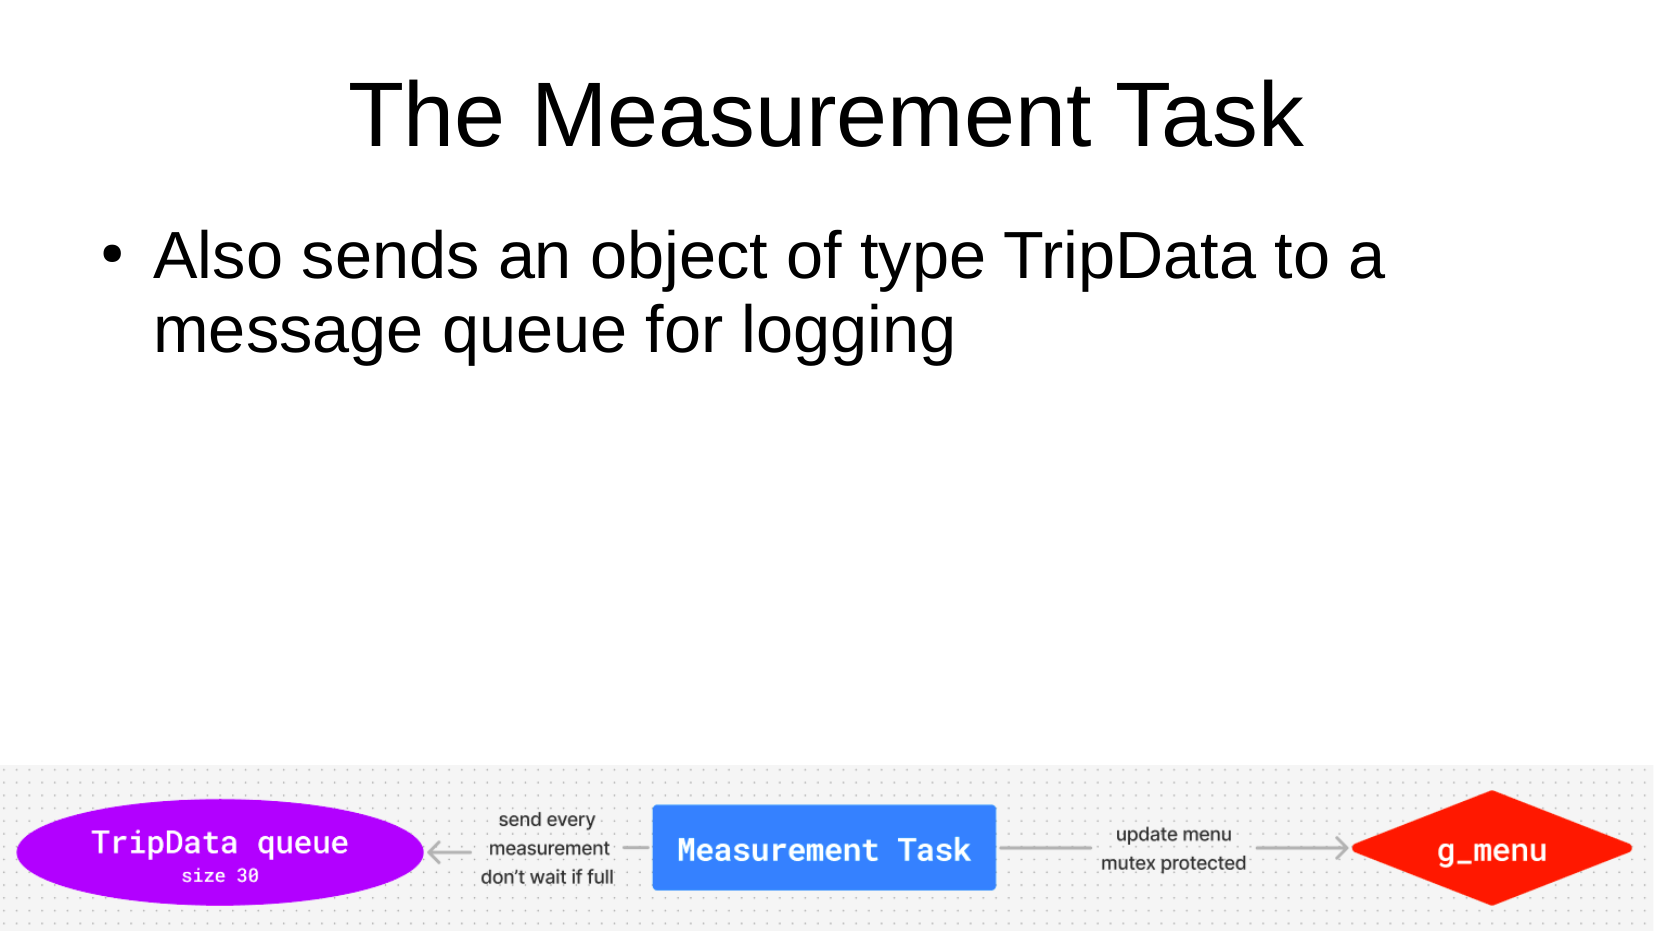

# The Measurement Task
Also sends an object of type TripData to a message queue for logging